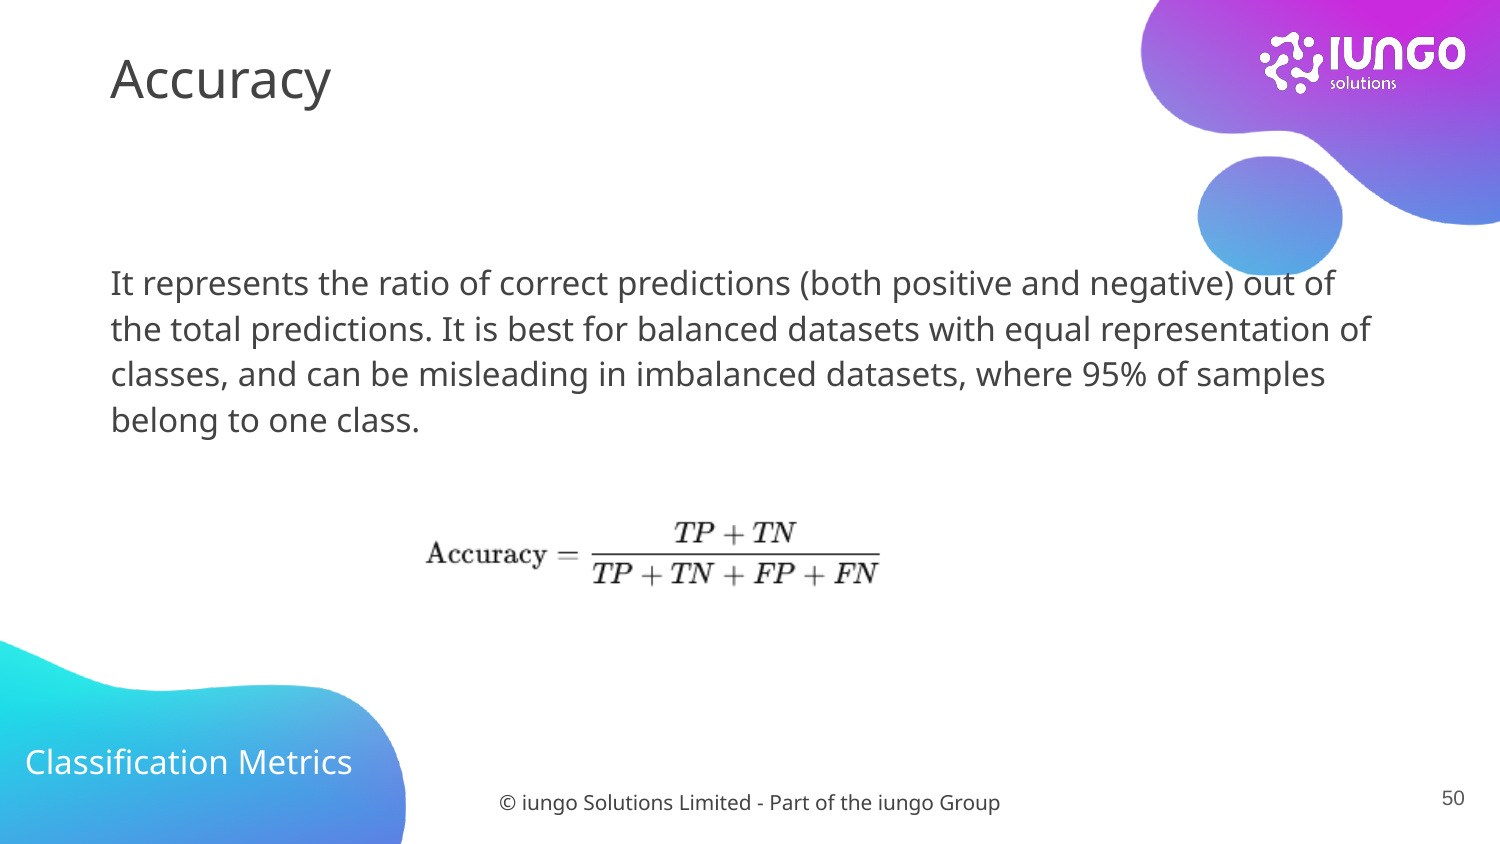

# Accuracy
It represents the ratio of correct predictions (both positive and negative) out of the total predictions. It is best for balanced datasets with equal representation of classes, and can be misleading in imbalanced datasets, where 95% of samples belong to one class.
Classification Metrics